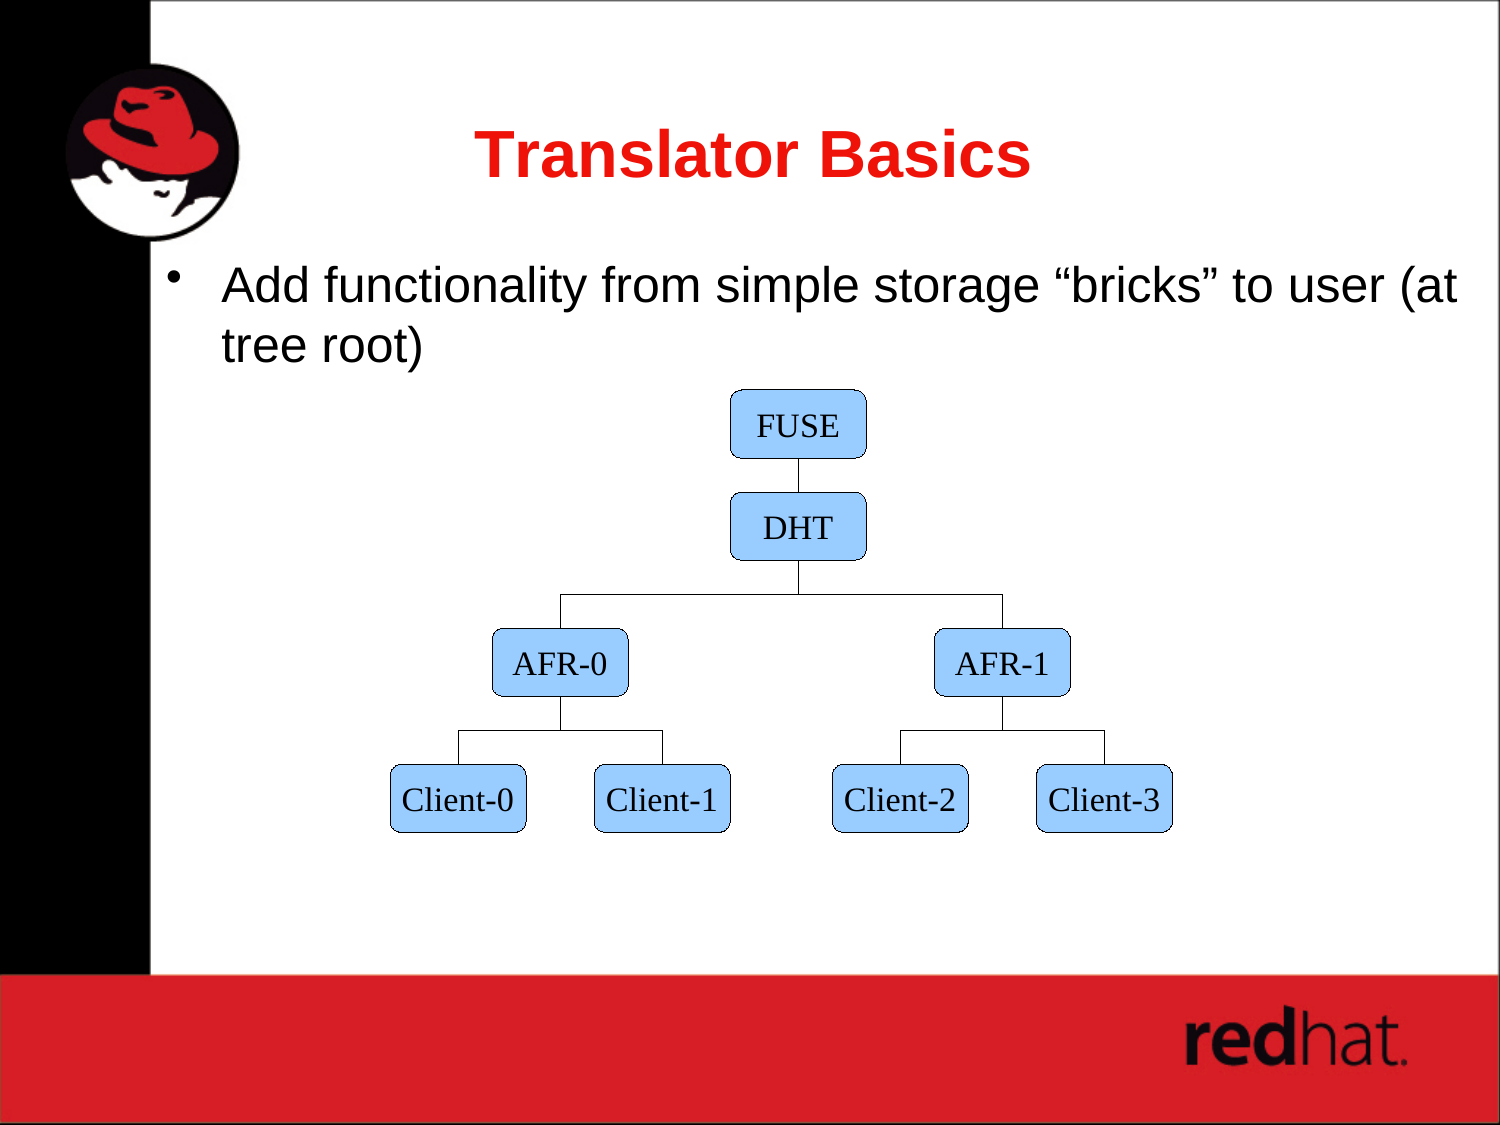

# Translator Basics
Add functionality from simple storage “bricks” to user (at tree root)
FUSE
DHT
AFR-0
AFR-1
Client-0
Client-1
Client-2
Client-3